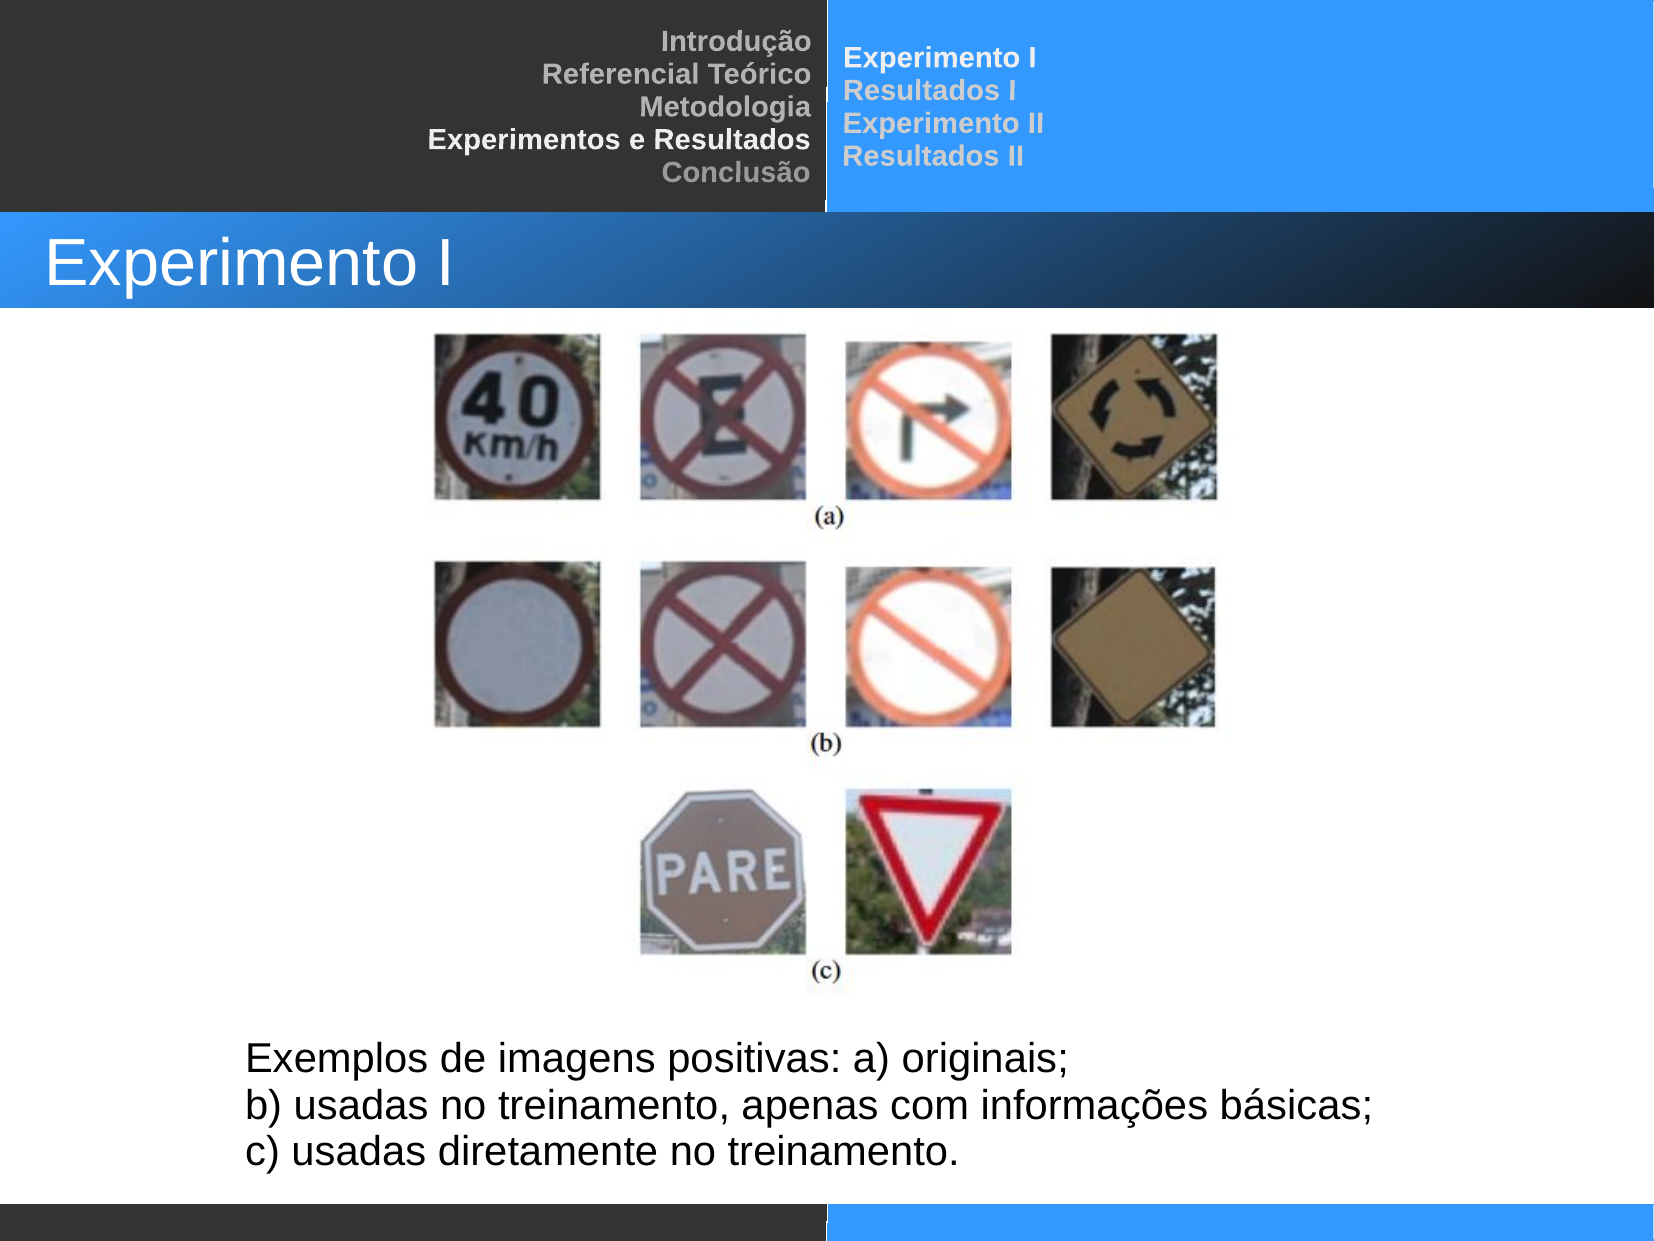

Introdução
Referencial Teórico
Metodologia
Experimentos e Resultados
Conclusão
Experimento I
Resultados I
Experimento II
Resultados II
Experimento I
Exemplos de imagens positivas: a) originais;
b) usadas no treinamento, apenas com informações básicas;
c) usadas diretamente no treinamento.